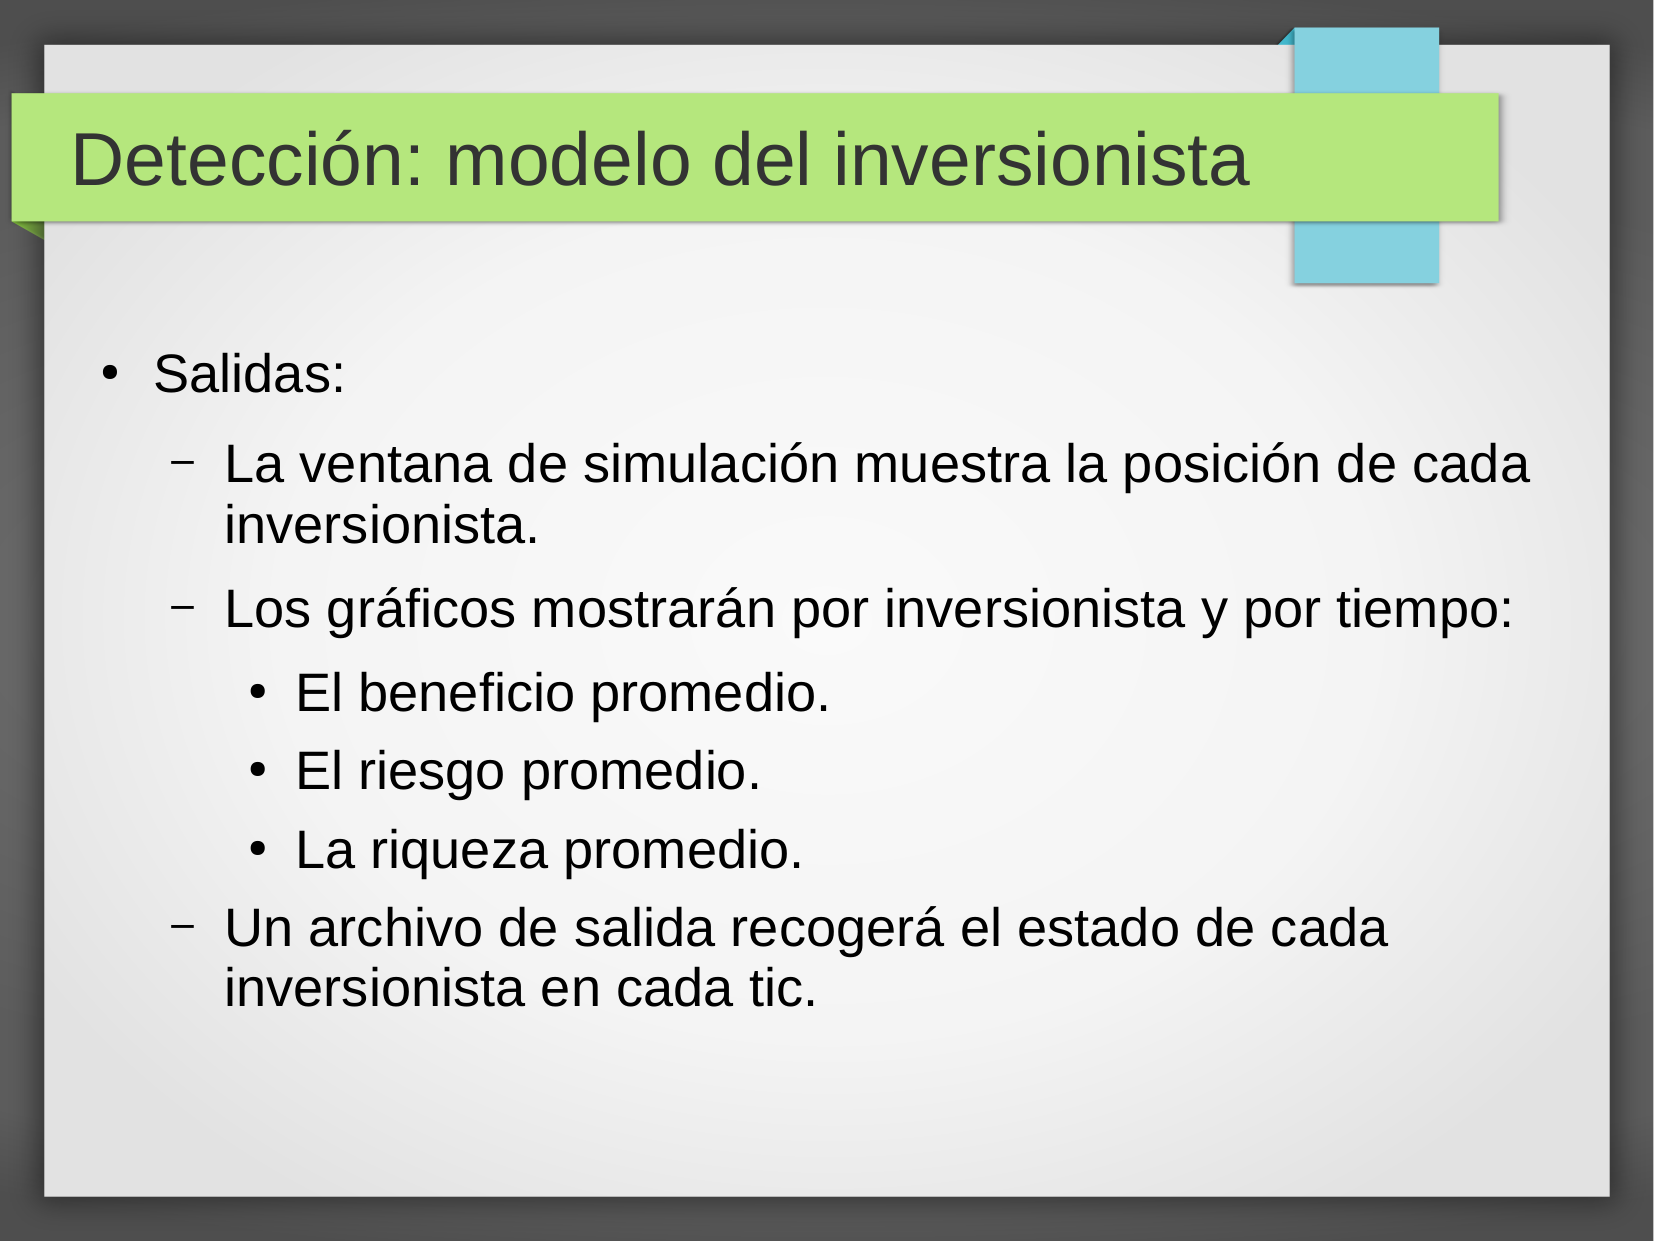

# Detección: modelo del inversionista
Salidas:
La ventana de simulación muestra la posición de cada inversionista.
Los gráficos mostrarán por inversionista y por tiempo:
El beneficio promedio.
El riesgo promedio.
La riqueza promedio.
Un archivo de salida recogerá el estado de cada inversionista en cada tic.